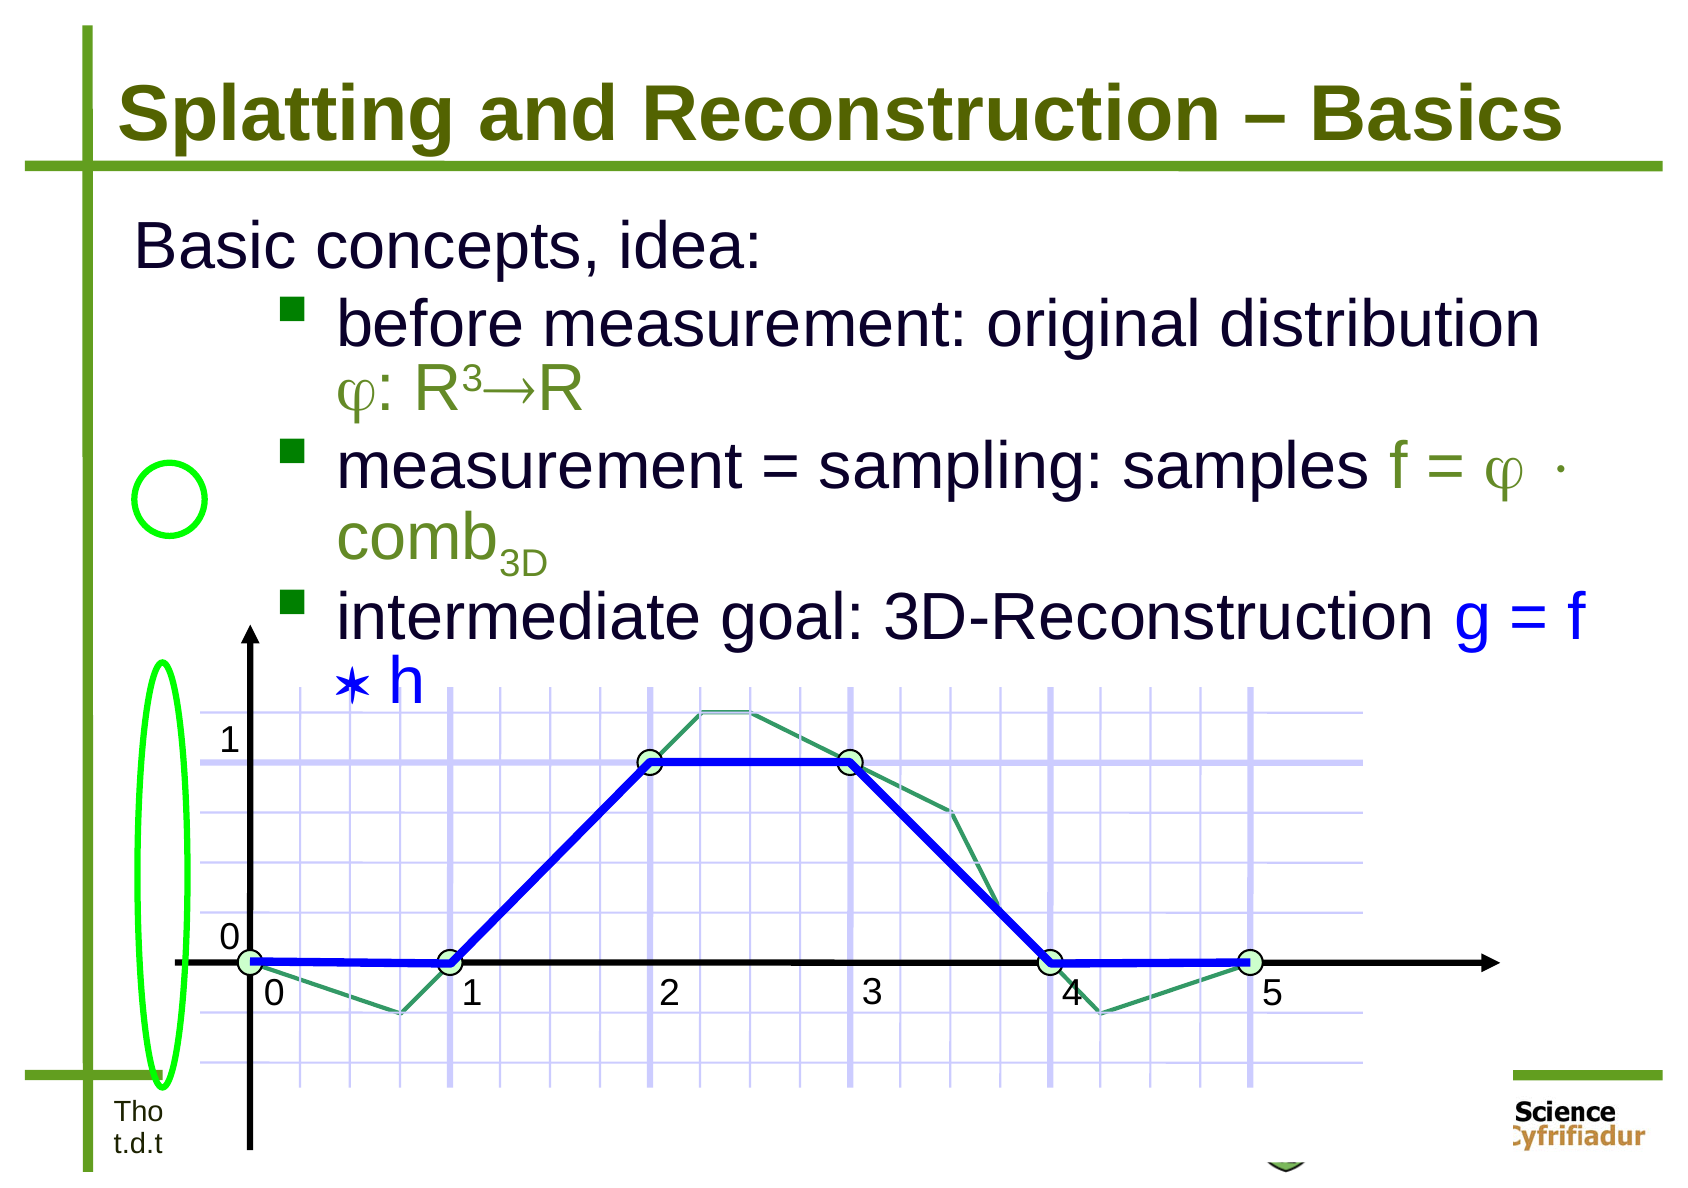

# Splatting and Reconstruction – Basics
Basic concepts, idea:
before measurement: original distribution : R3R
measurement = sampling: samples f =   comb3D
intermediate goal: 3D-Reconstruction g = f  h
1
0
3
0
1
2
4
5